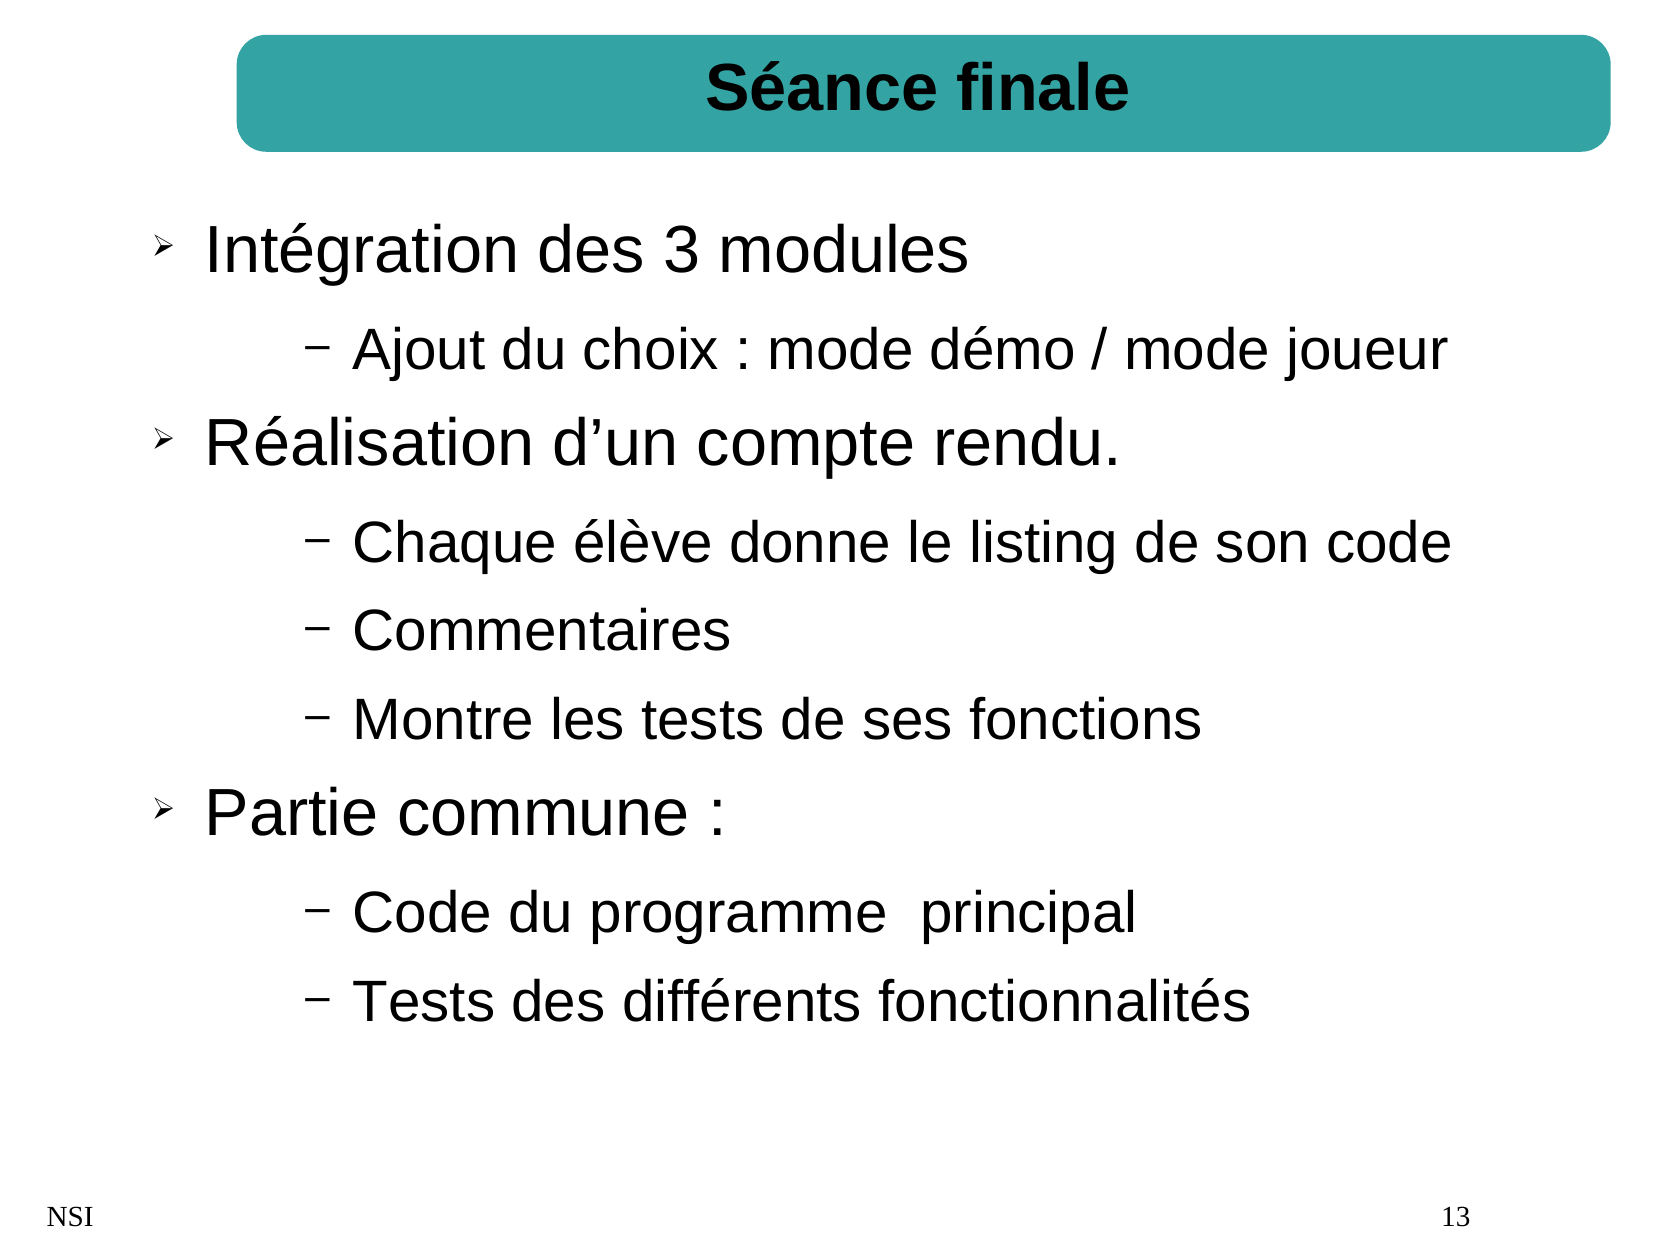

# Séance finale
Intégration des 3 modules
Ajout du choix : mode démo / mode joueur
Réalisation d’un compte rendu.
Chaque élève donne le listing de son code
Commentaires
Montre les tests de ses fonctions
Partie commune :
Code du programme principal
Tests des différents fonctionnalités